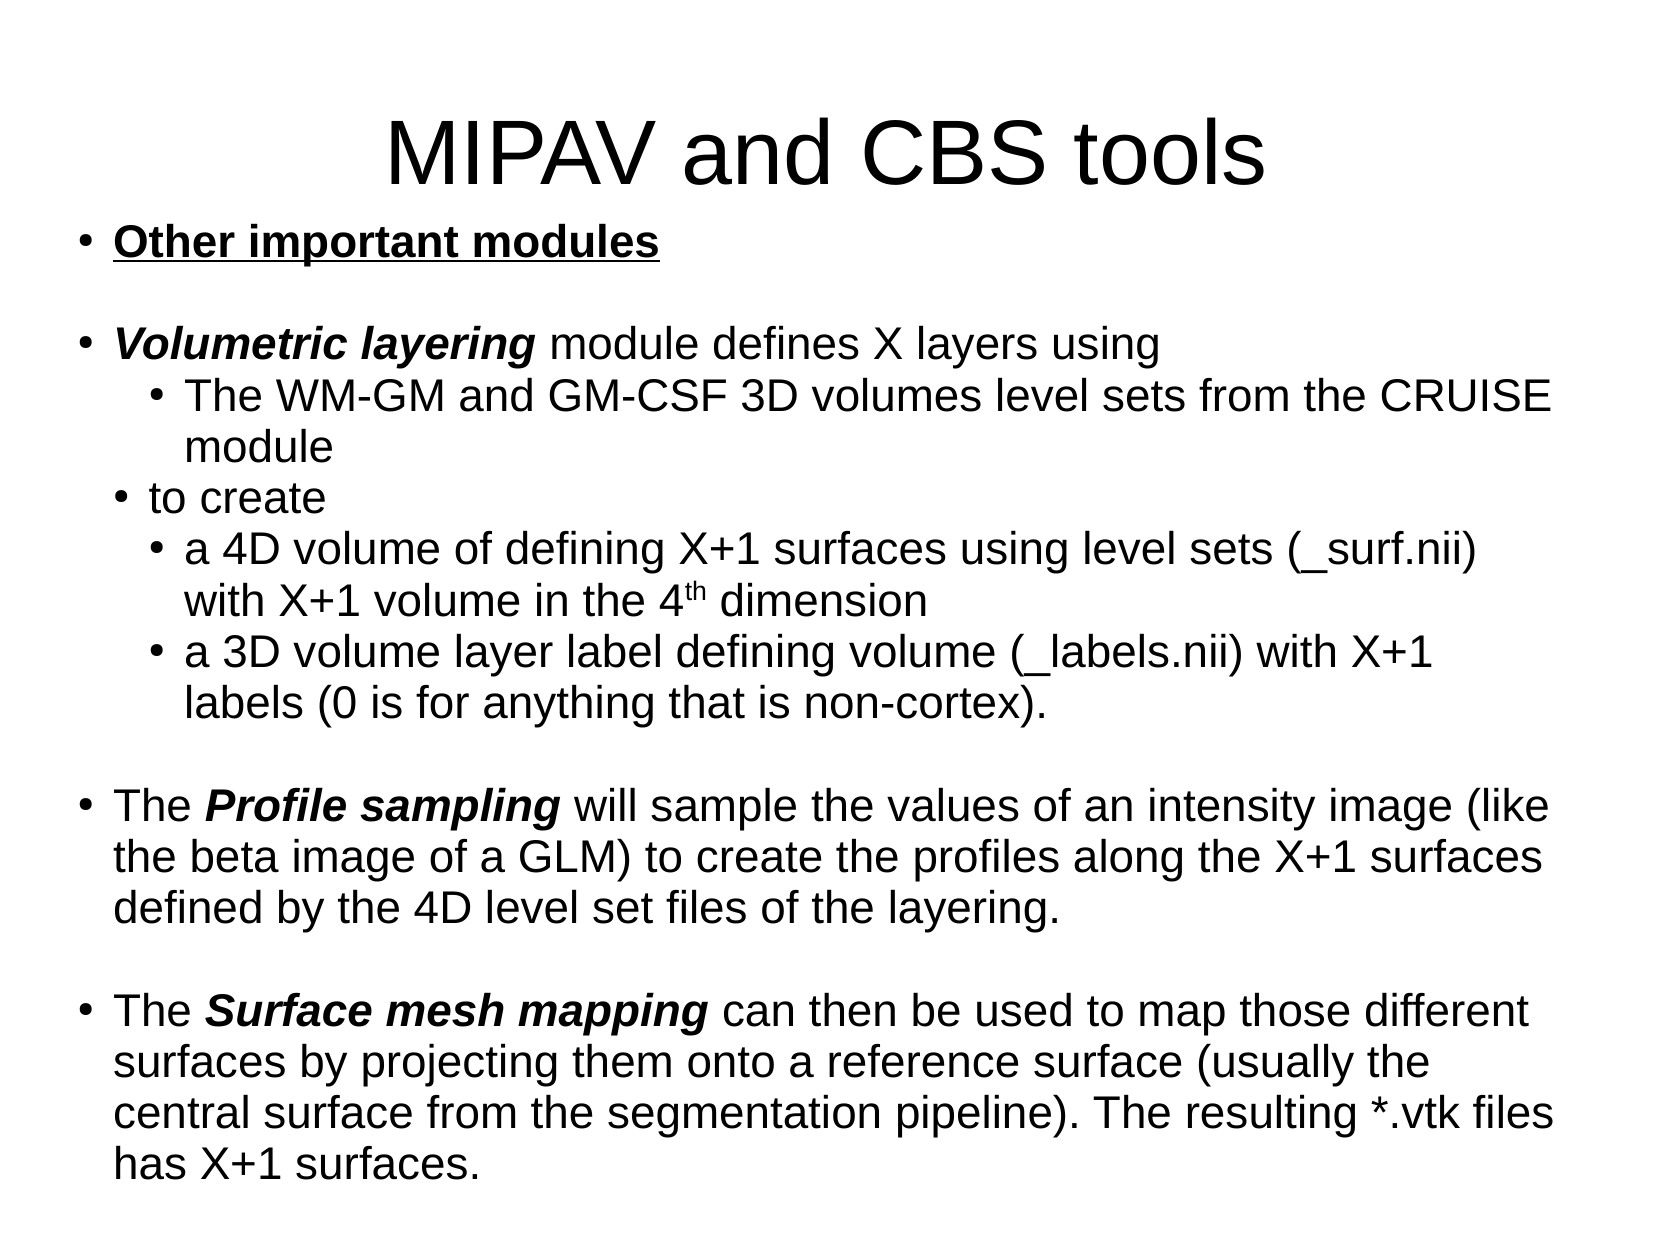

# MIPAV and CBS tools
Other important modules
Volumetric layering module defines X layers using
The WM-GM and GM-CSF 3D volumes level sets from the CRUISE module
to create
a 4D volume of defining X+1 surfaces using level sets (_surf.nii) with X+1 volume in the 4th dimension
a 3D volume layer label defining volume (_labels.nii) with X+1 labels (0 is for anything that is non-cortex).
The Profile sampling will sample the values of an intensity image (like the beta image of a GLM) to create the profiles along the X+1 surfaces defined by the 4D level set files of the layering.
The Surface mesh mapping can then be used to map those different surfaces by projecting them onto a reference surface (usually the central surface from the segmentation pipeline). The resulting *.vtk files has X+1 surfaces.